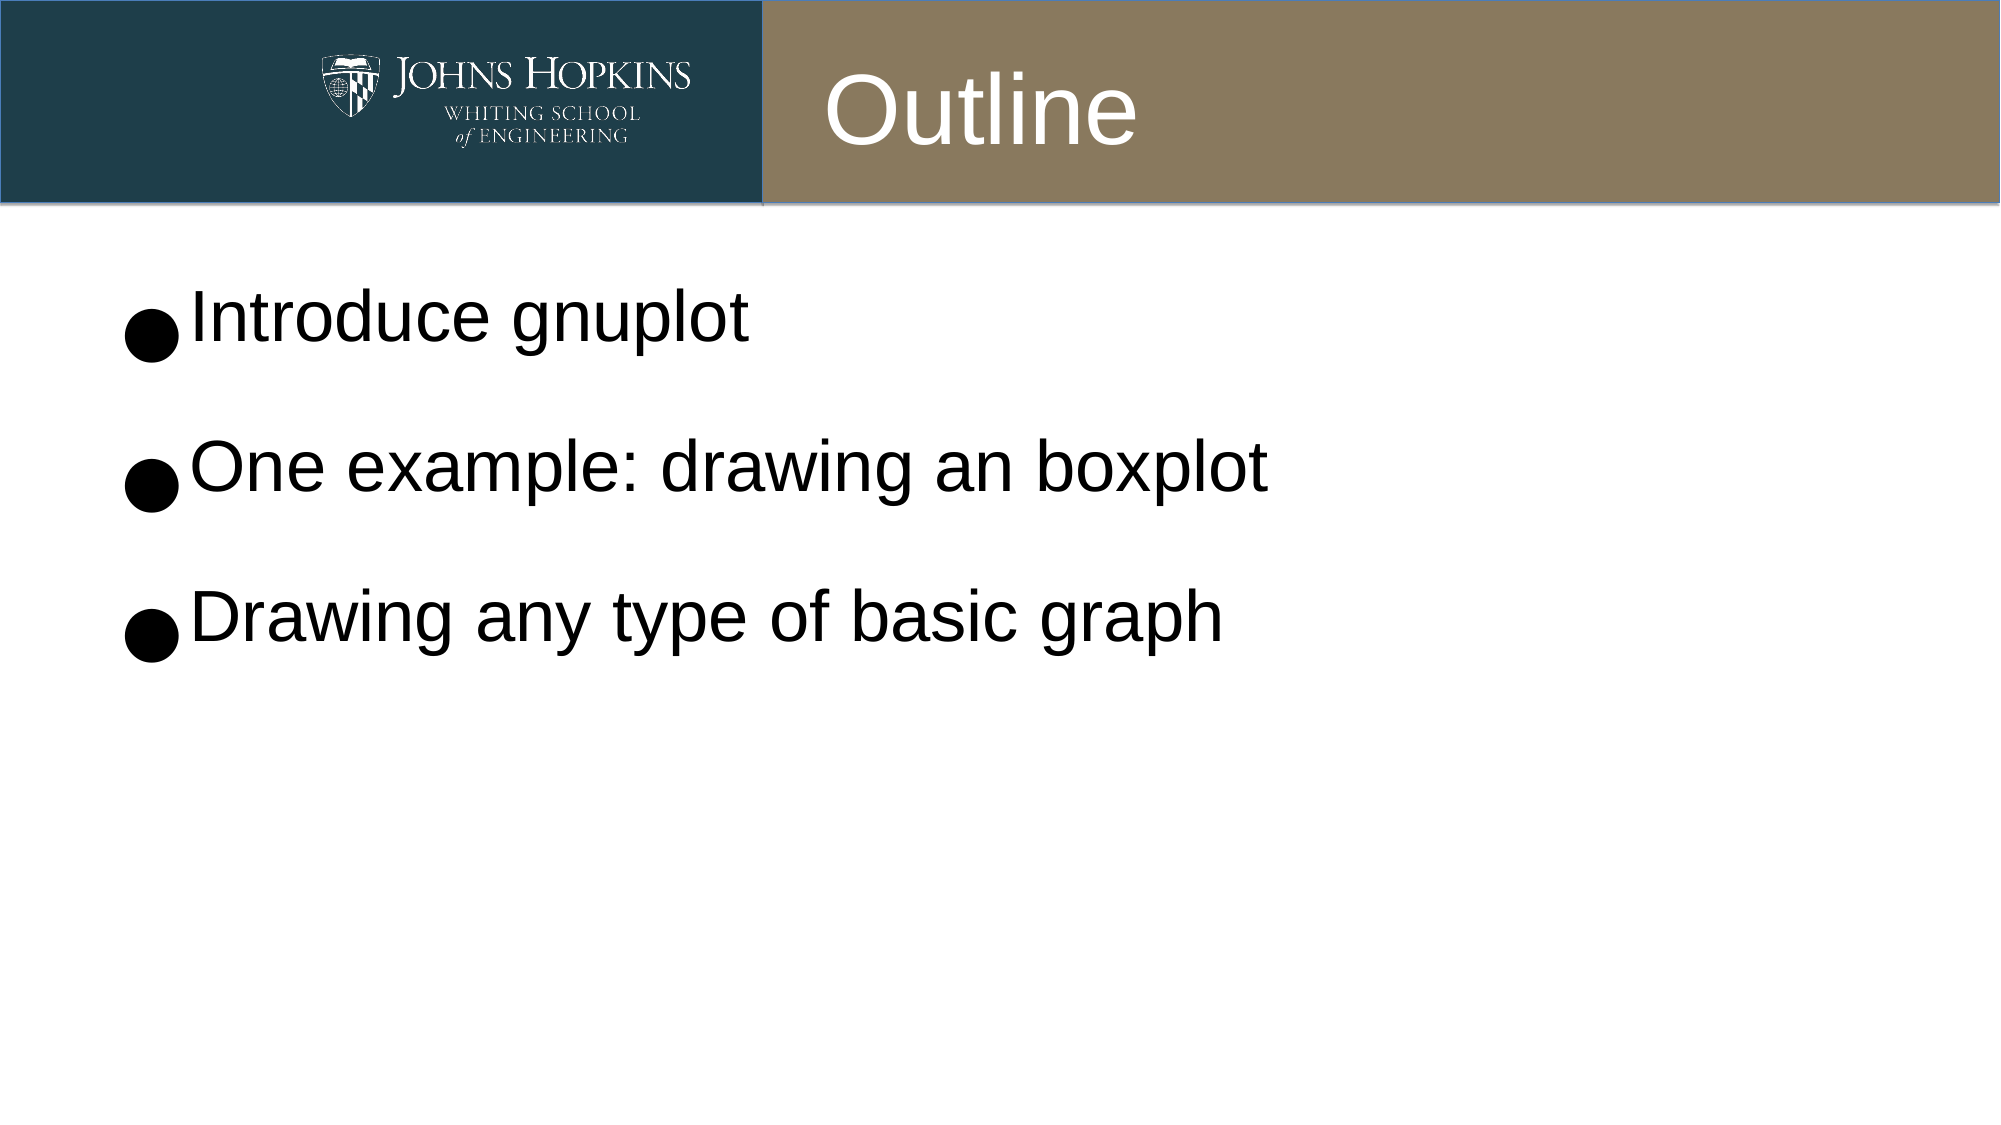

Outline
Introduce gnuplot
One example: drawing an boxplot
Drawing any type of basic graph